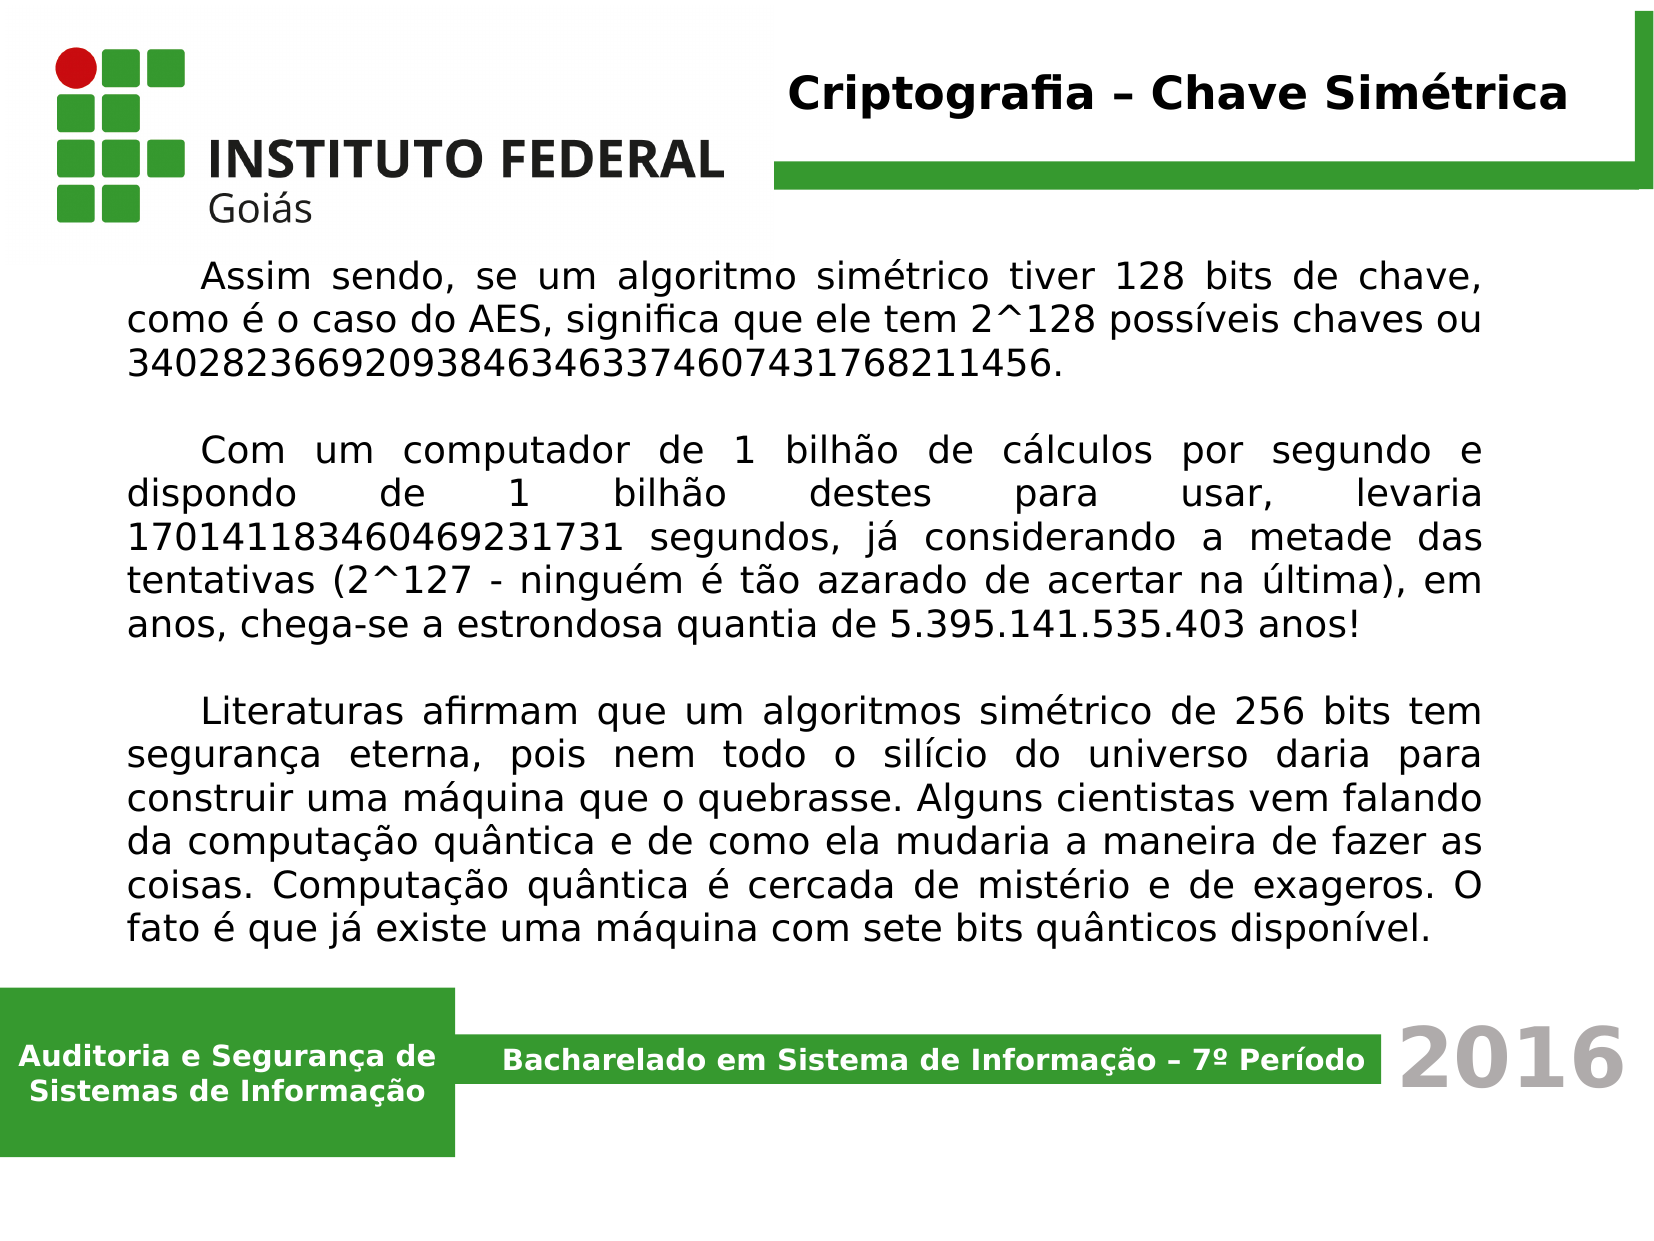

Criptografia – Chave Simétrica
	Assim sendo, se um algoritmo simétrico tiver 128 bits de chave, como é o caso do AES, significa que ele tem 2^128 possíveis chaves ou 340282366920938463463374607431768211456.
	Com um computador de 1 bilhão de cálculos por segundo e dispondo de 1 bilhão destes para usar, levaria 170141183460469231731 segundos, já considerando a metade das tentativas (2^127 - ninguém é tão azarado de acertar na última), em anos, chega-se a estrondosa quantia de 5.395.141.535.403 anos!
	Literaturas afirmam que um algoritmos simétrico de 256 bits tem segurança eterna, pois nem todo o silício do universo daria para construir uma máquina que o quebrasse. Alguns cientistas vem falando da computação quântica e de como ela mudaria a maneira de fazer as coisas. Computação quântica é cercada de mistério e de exageros. O fato é que já existe uma máquina com sete bits quânticos disponível.
Auditoria e Segurança de Sistemas de Informação
2016
Bacharelado em Sistema de Informação – 7º Período